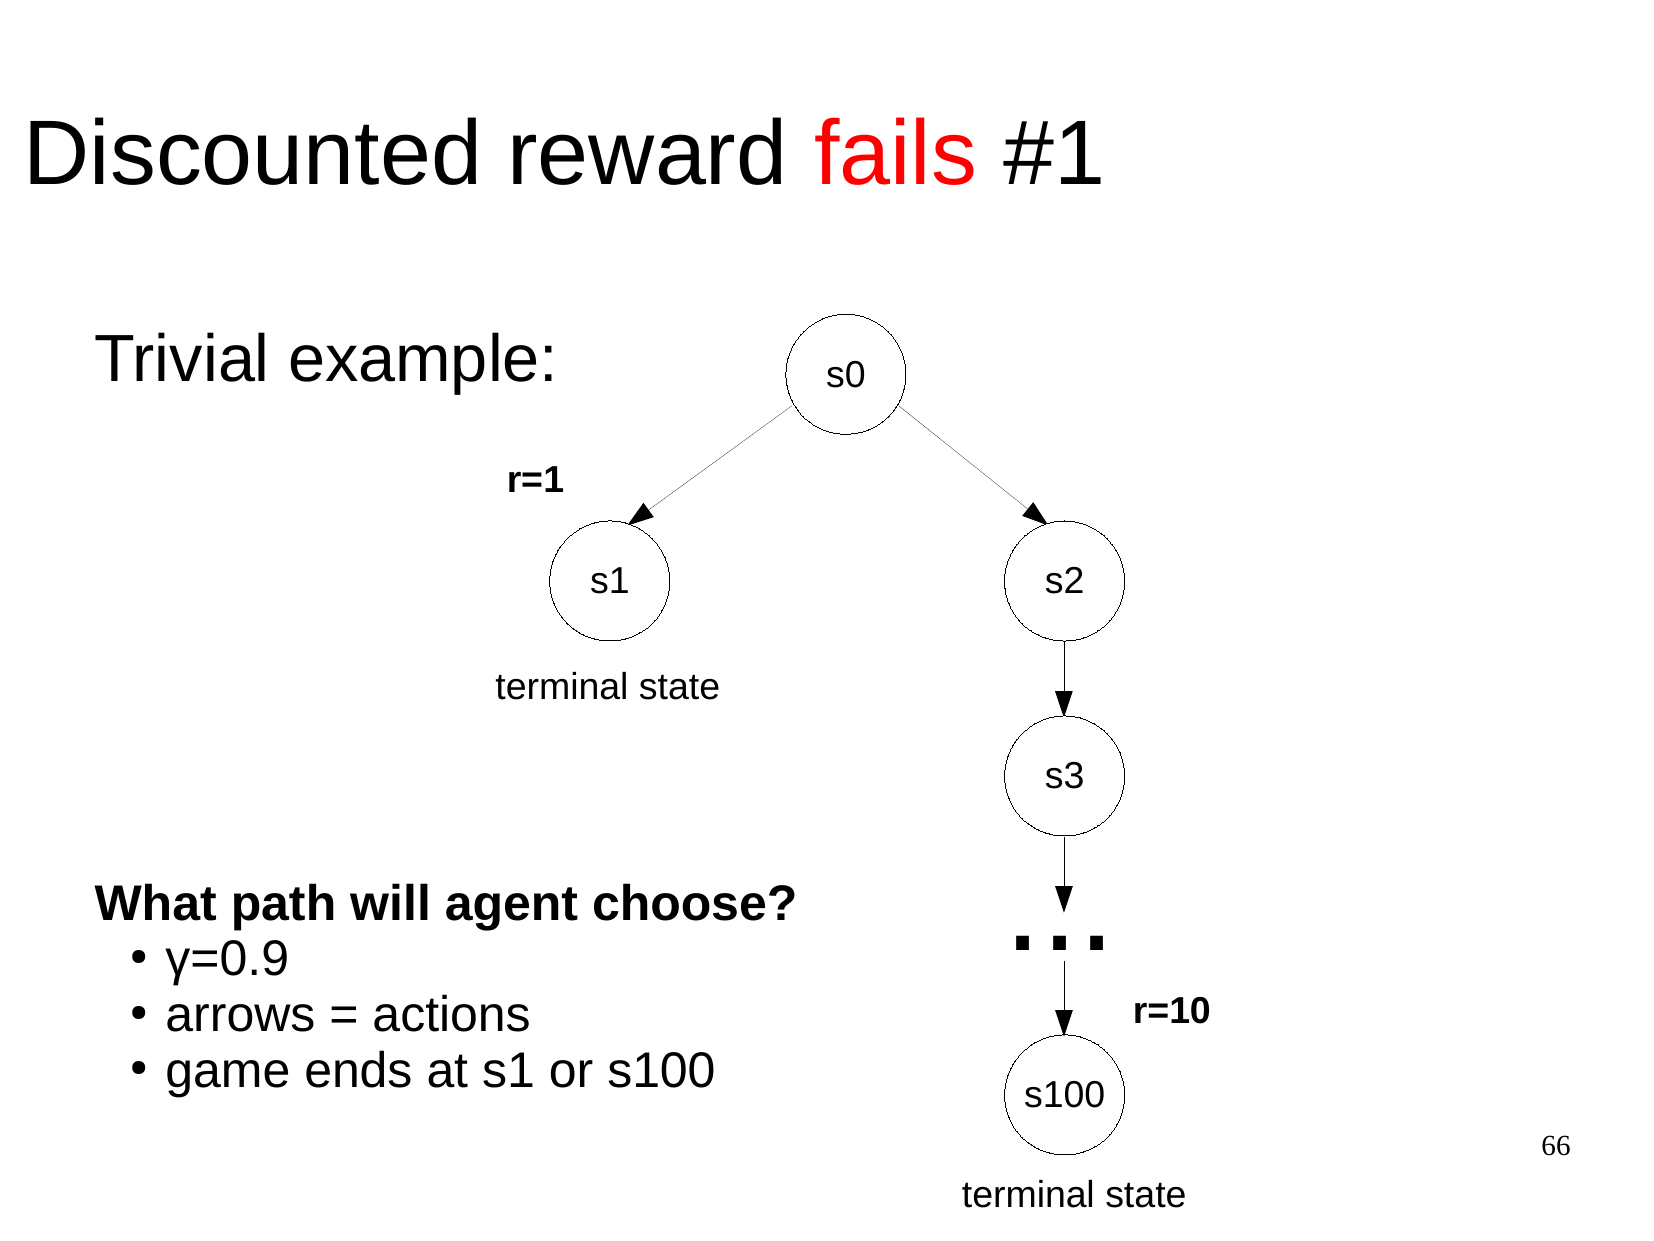

# Discounted reward fails #1
s0
Trivial example:
r=1
s1
s2
terminal state
s3
...
What path will agent choose?
γ=0.9
arrows = actions
game ends at s1 or s100
r=10
s100
66
terminal state